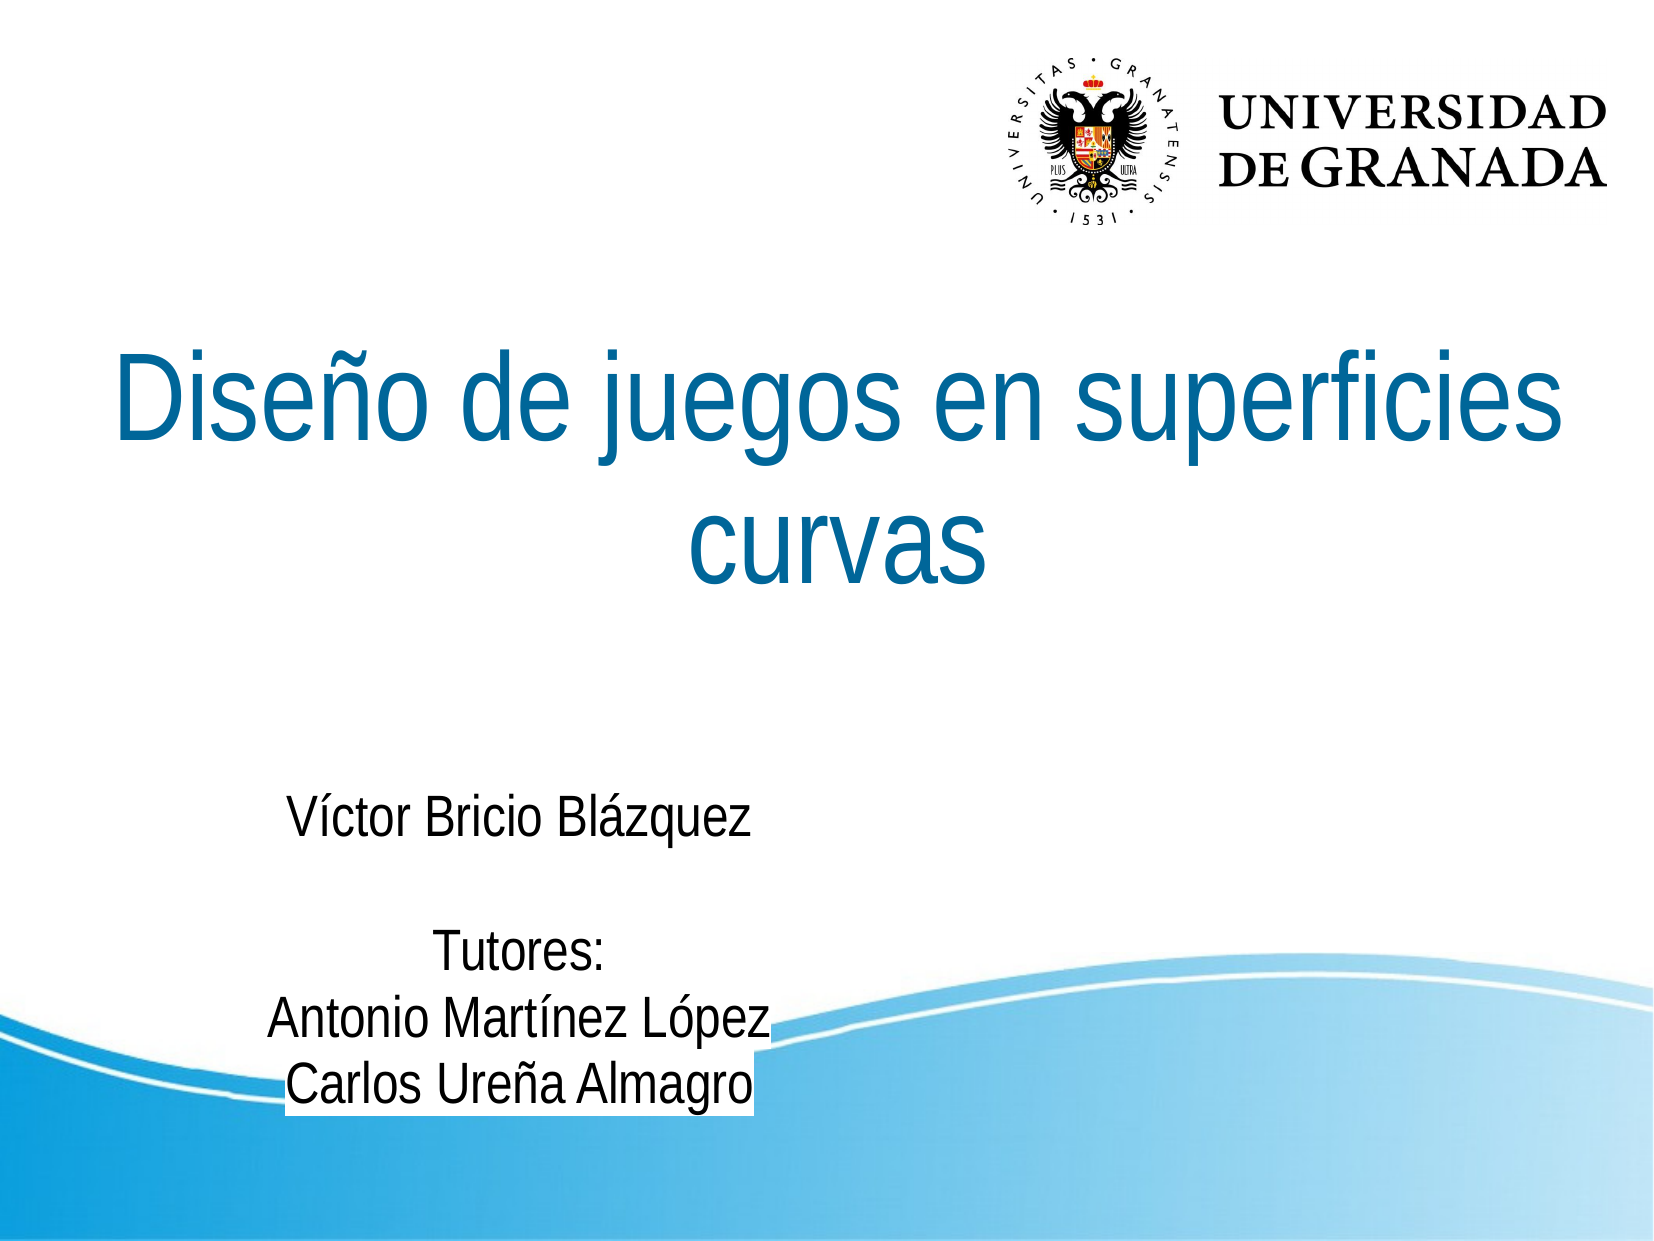

# Diseño de juegos en superficies curvas
Víctor Bricio Blázquez
Tutores:
Antonio Martínez López
Carlos Ureña Almagro